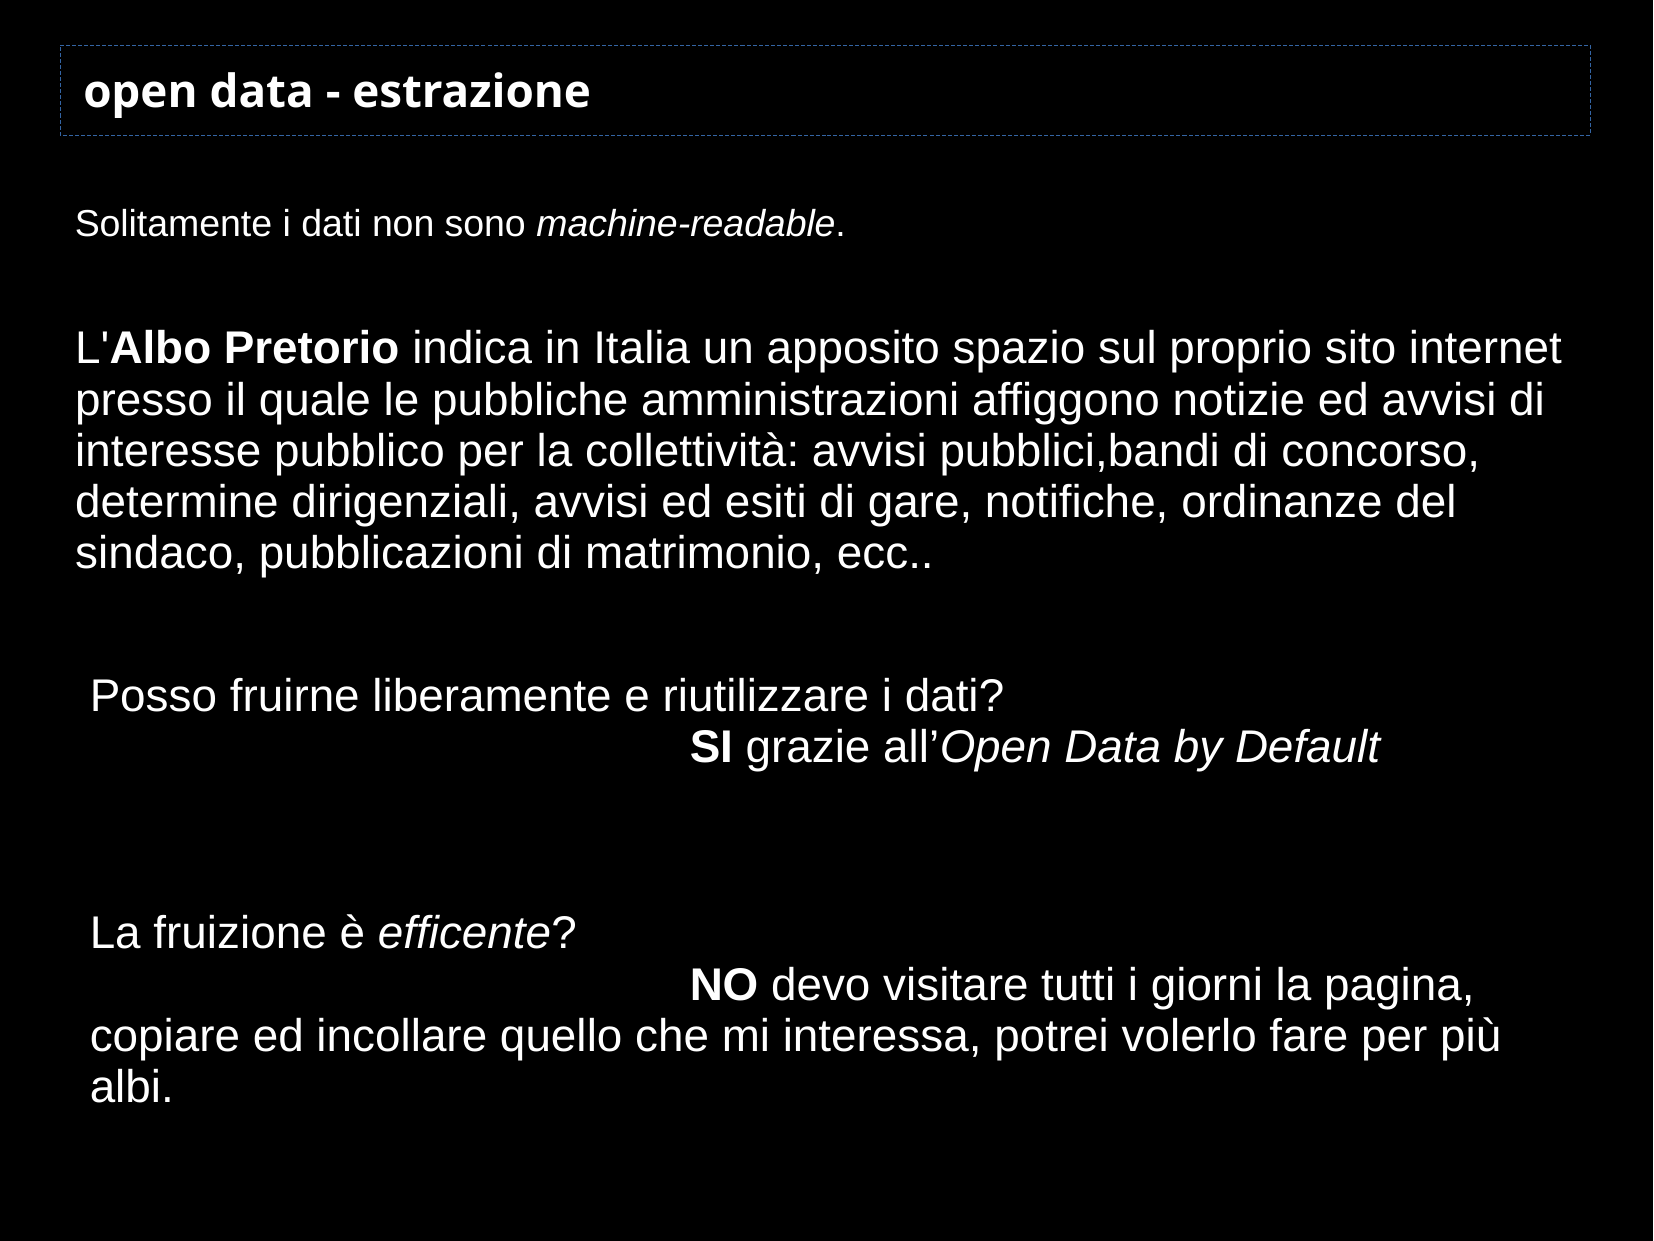

# open data - estrazione
Solitamente i dati non sono machine-readable.
L'Albo Pretorio indica in Italia un apposito spazio sul proprio sito internet presso il quale le pubbliche amministrazioni affiggono notizie ed avvisi di interesse pubblico per la collettività: avvisi pubblici,bandi di concorso, determine dirigenziali, avvisi ed esiti di gare, notifiche, ordinanze del sindaco, pubblicazioni di matrimonio, ecc..
Posso fruirne liberamente e riutilizzare i dati?
								SI grazie all’Open Data by Default
La fruizione è efficente?
								NO devo visitare tutti i giorni la pagina, copiare ed incollare quello che mi interessa, potrei volerlo fare per più albi.